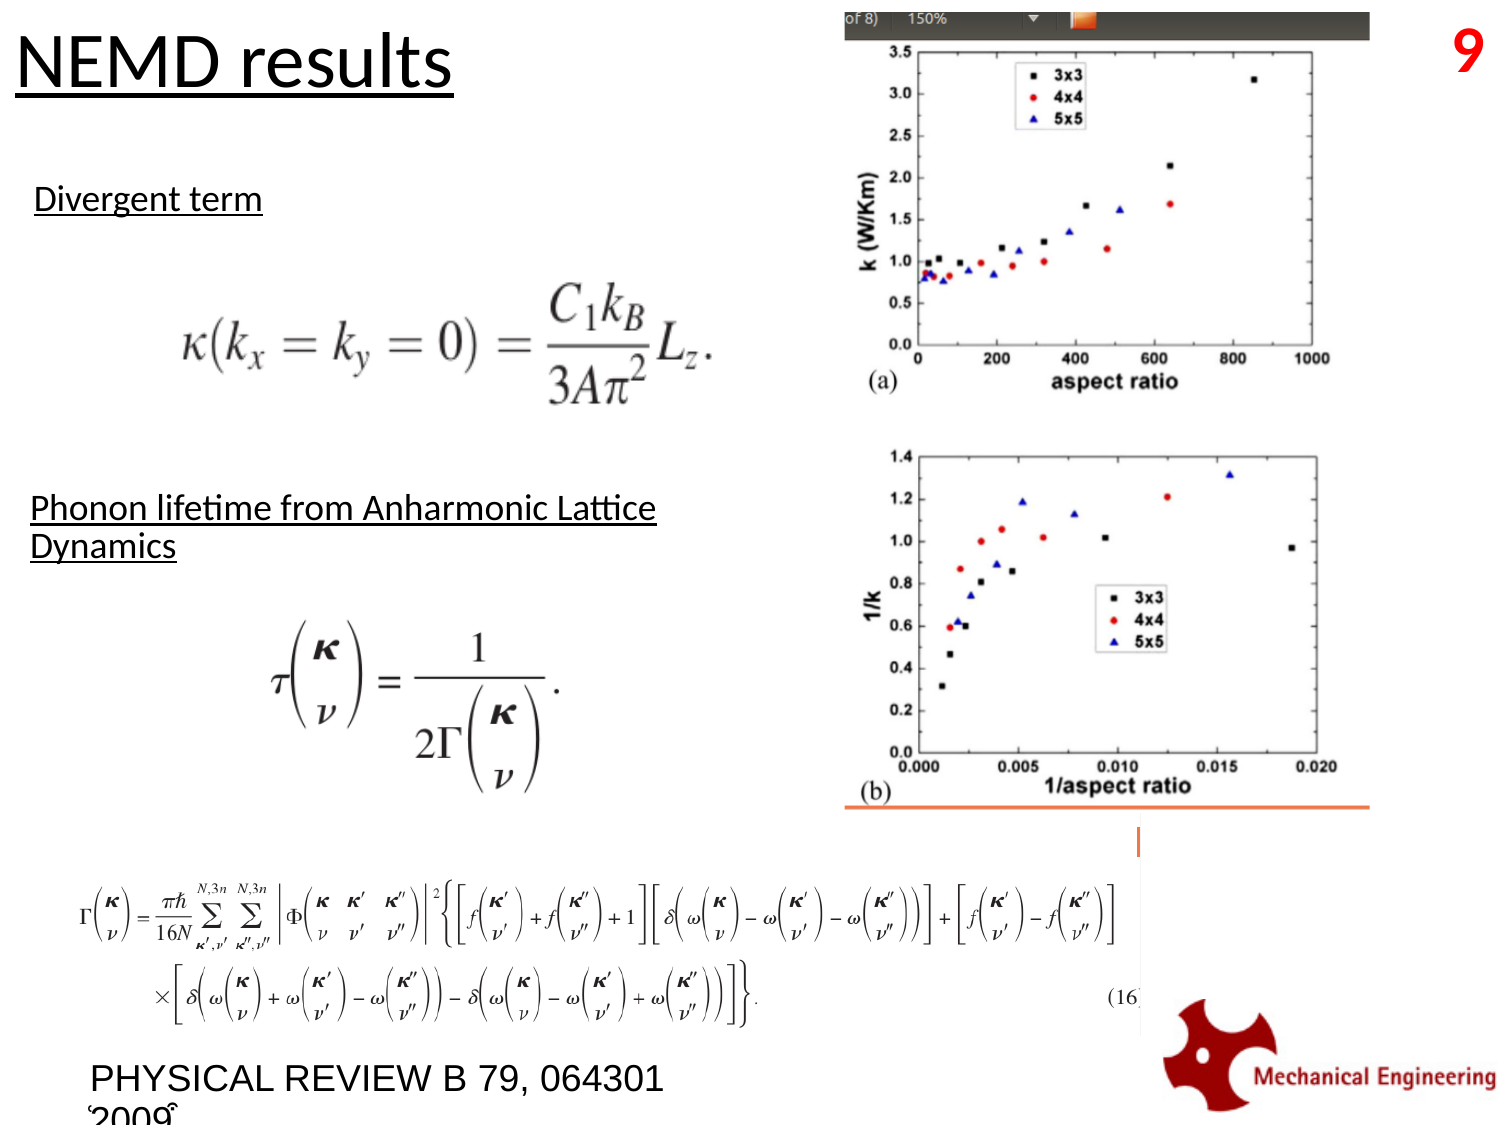

# NEMD results
9
Divergent term
Phonon lifetime from Anharmonic Lattice Dynamics
PHYSICAL REVIEW B 79, 064301 ͑2009͒